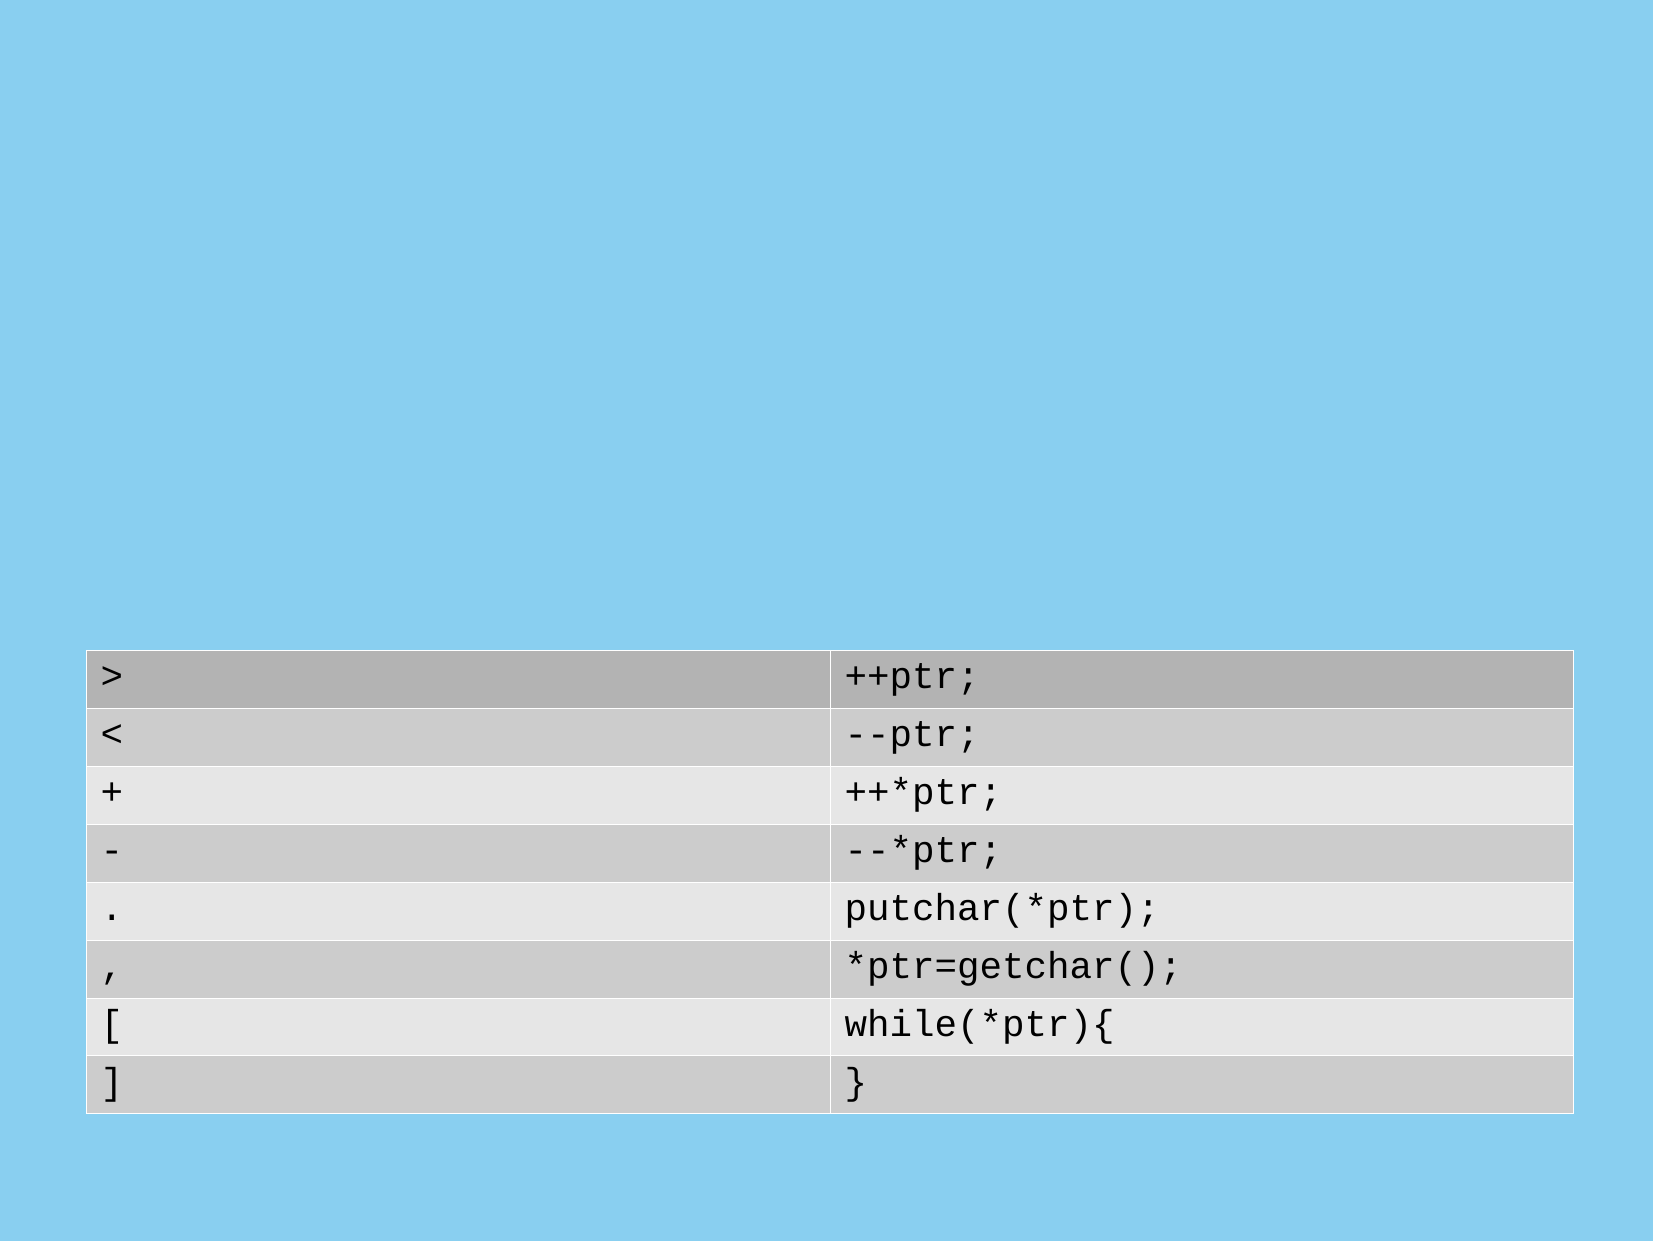

#
| > | ++ptr; |
| --- | --- |
| < | --ptr; |
| + | ++\*ptr; |
| - | --\*ptr; |
| . | putchar(\*ptr); |
| , | \*ptr=getchar(); |
| [ | while(\*ptr){ |
| ] | } |